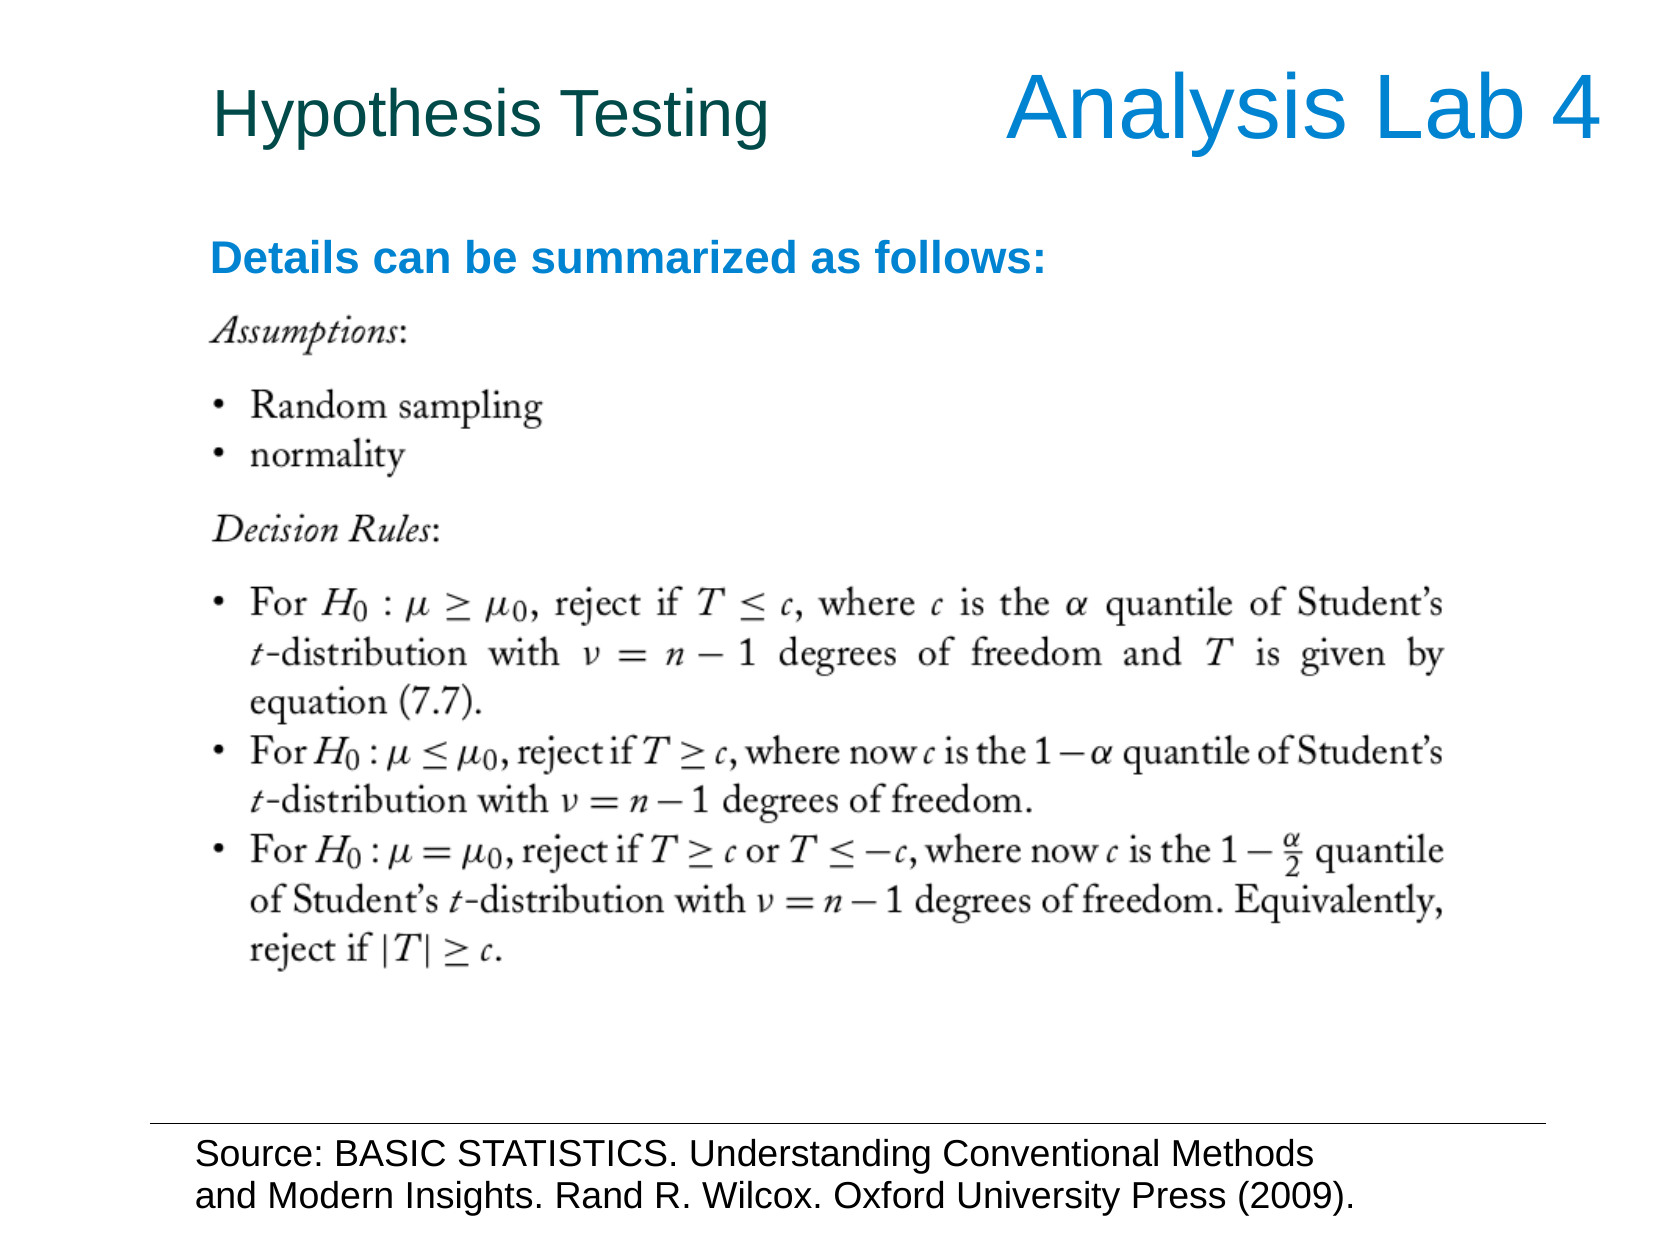

Analysis Lab 4
Hypothesis Testing
Details can be summarized as follows:
Source: BASIC STATISTICS. Understanding Conventional Methods
and Modern Insights. Rand R. Wilcox. Oxford University Press (2009).